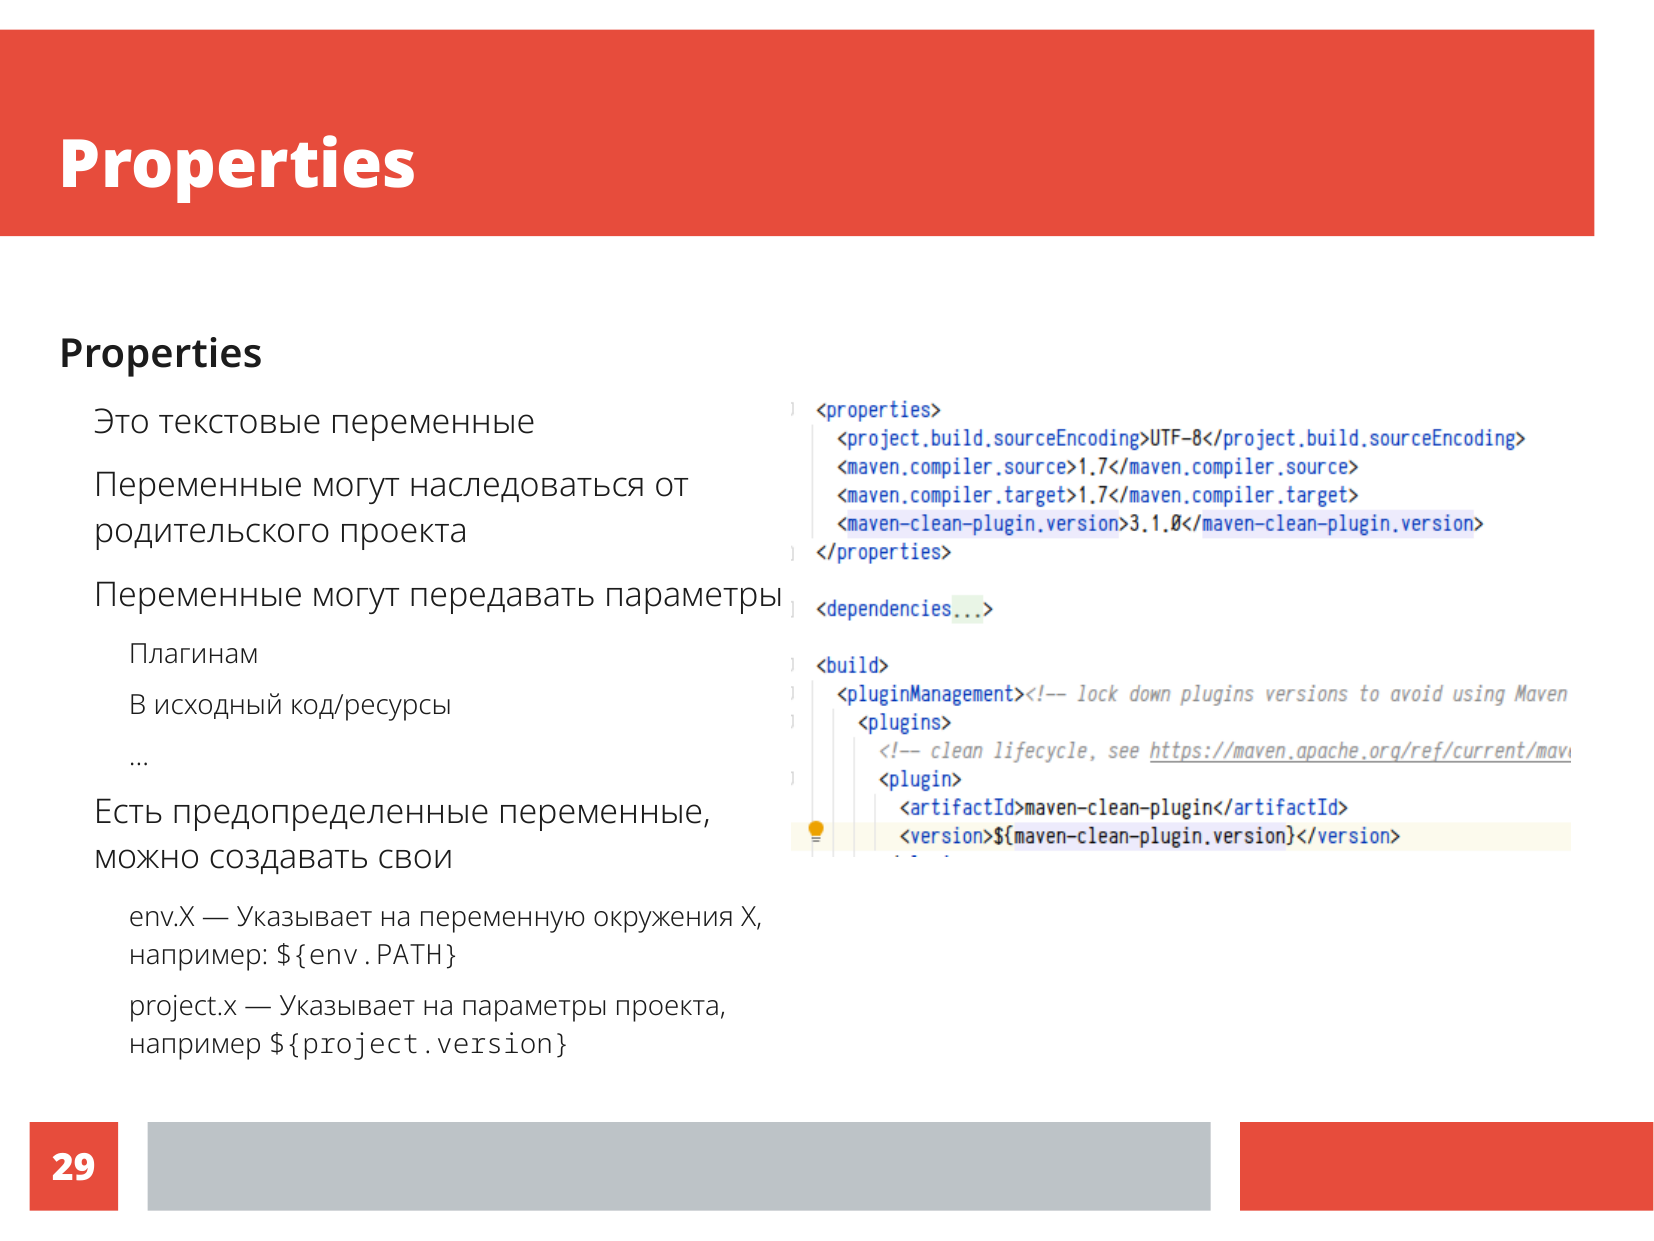

# Properties
Properties
Это текстовые переменные
Переменные могут наследоваться от родительского проекта
Переменные могут передавать параметры
Плагинам
В исходный код/ресурсы
...
Есть предопределенные переменные, можно создавать свои
env.X — Указывает на переменную окружения X, например: ${env.PATH}
project.x — Указывает на параметры проекта, например ${project.version}
29